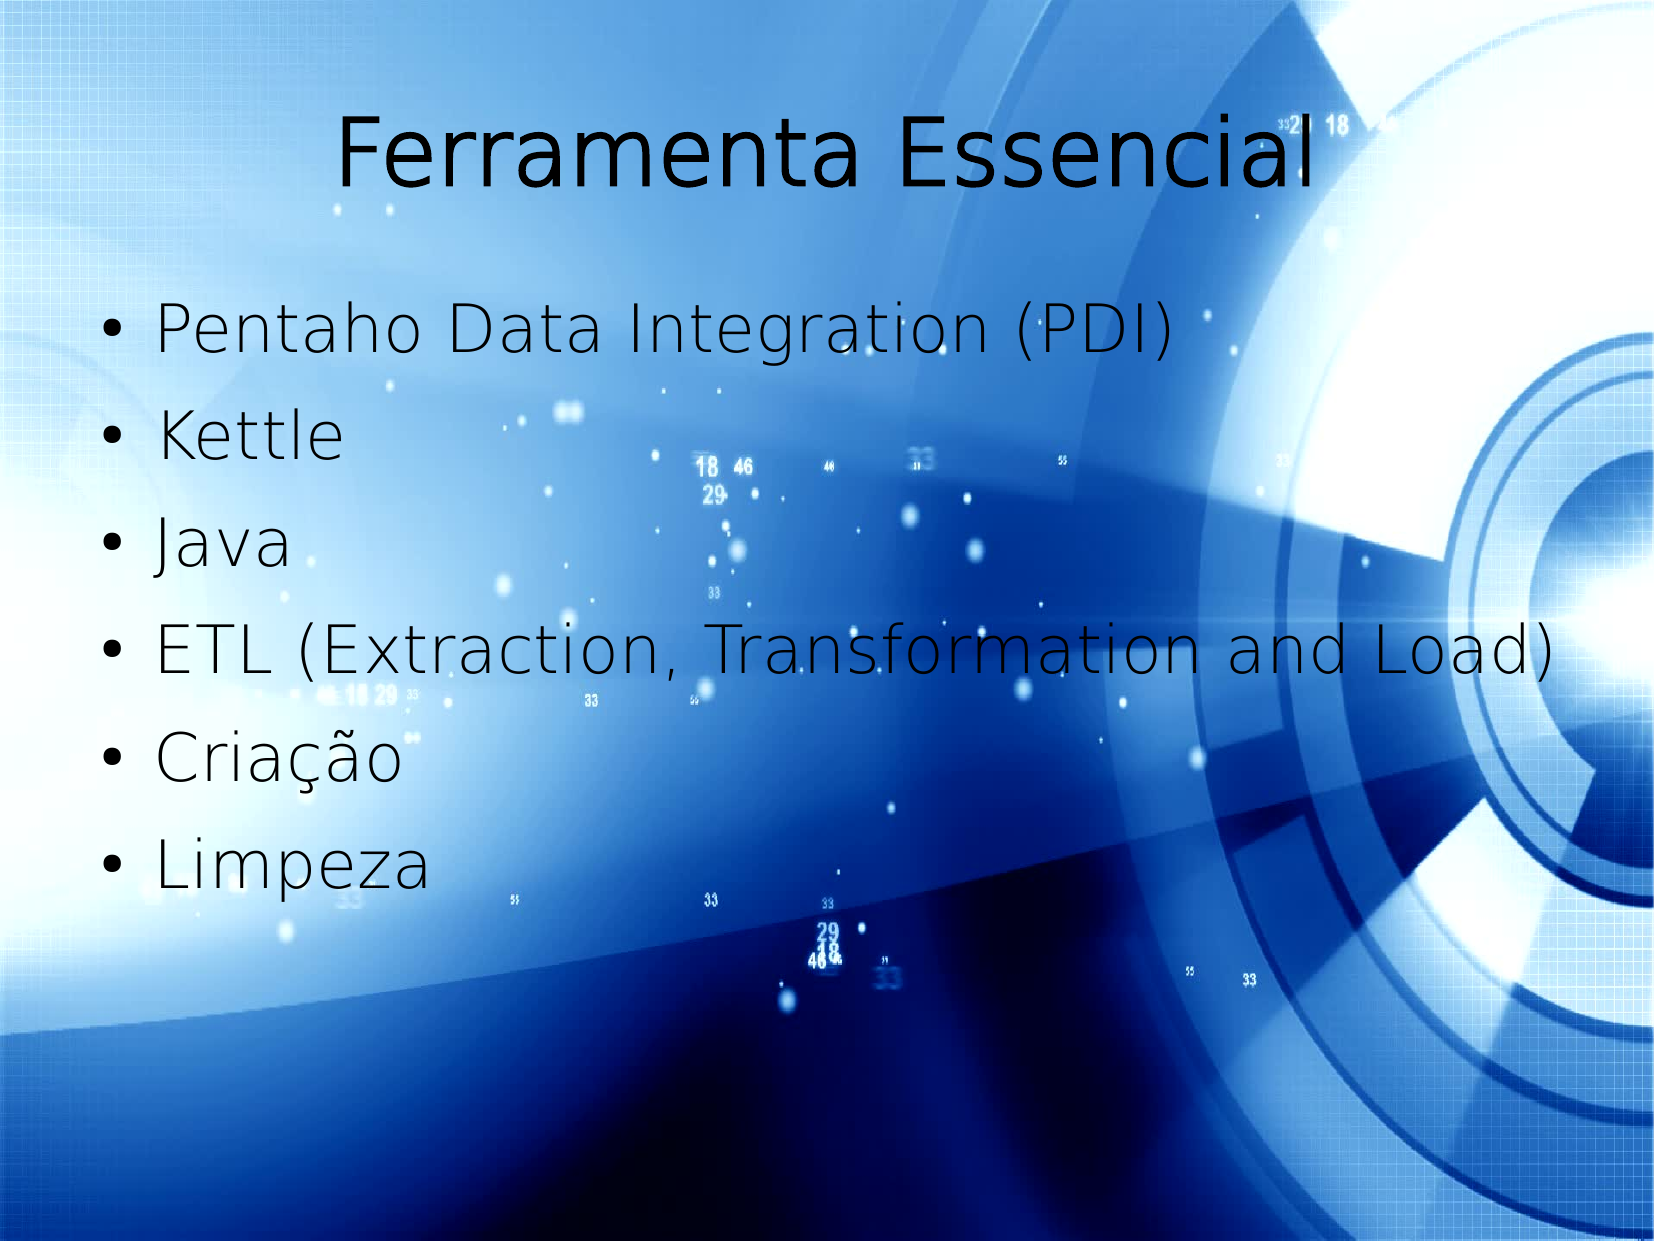

# Ferramenta Essencial
Pentaho Data Integration (PDI)
Kettle
Java
ETL (Extraction, Transformation and Load)
Criação
Limpeza